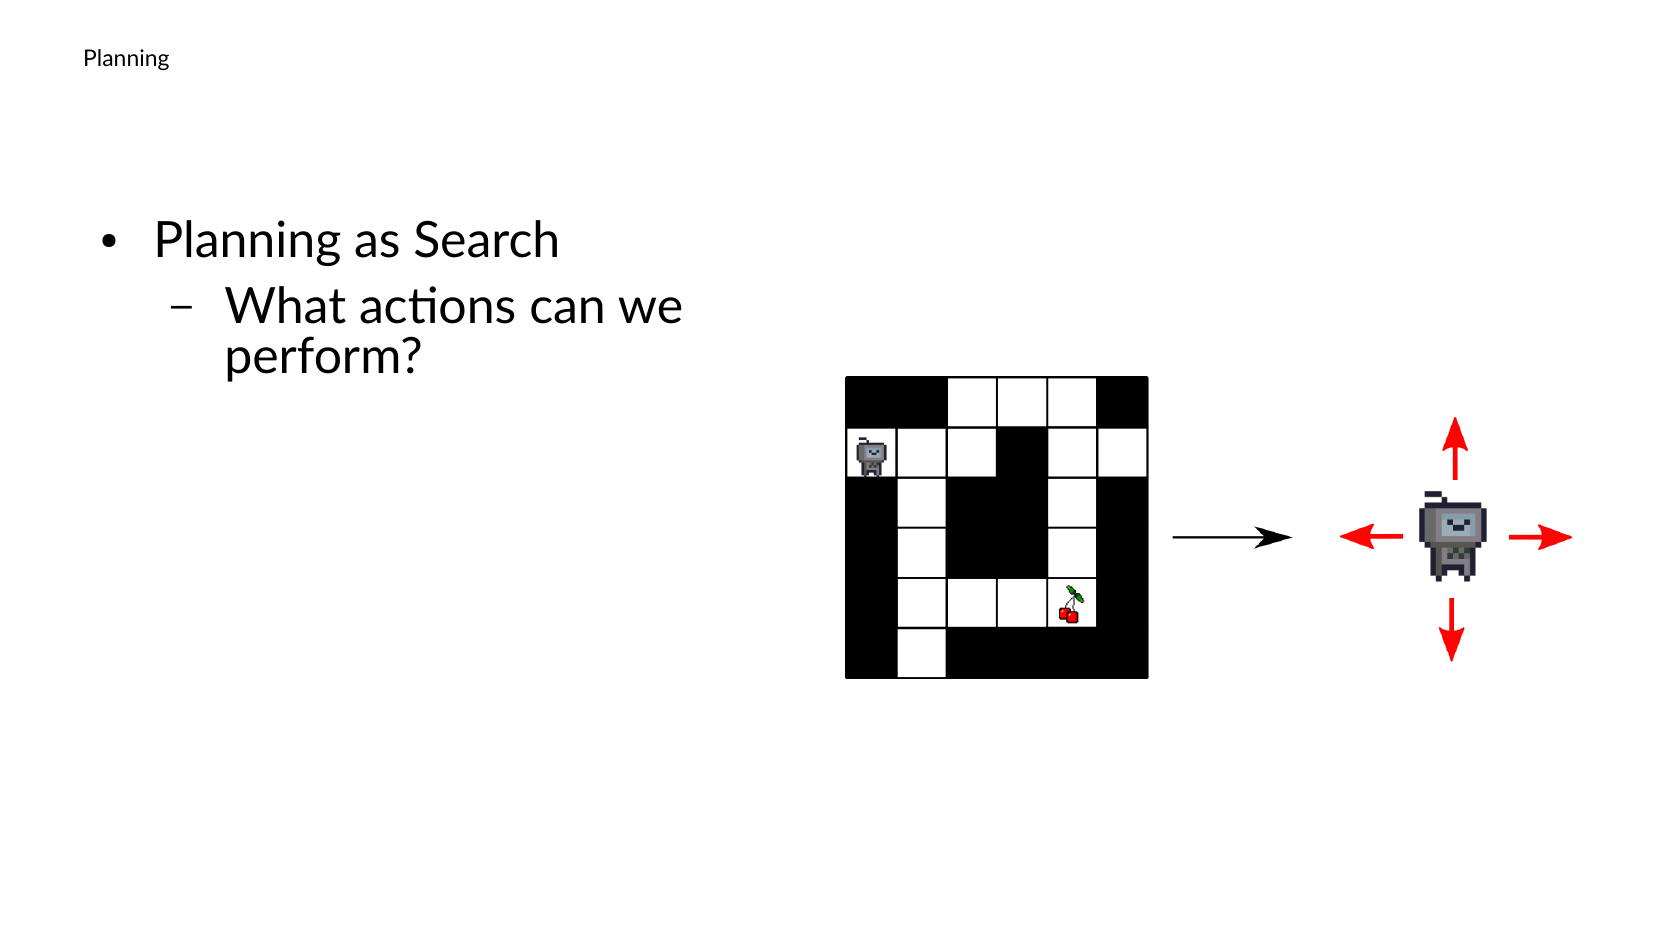

# Planning
Planning as Search
What actions can we perform?